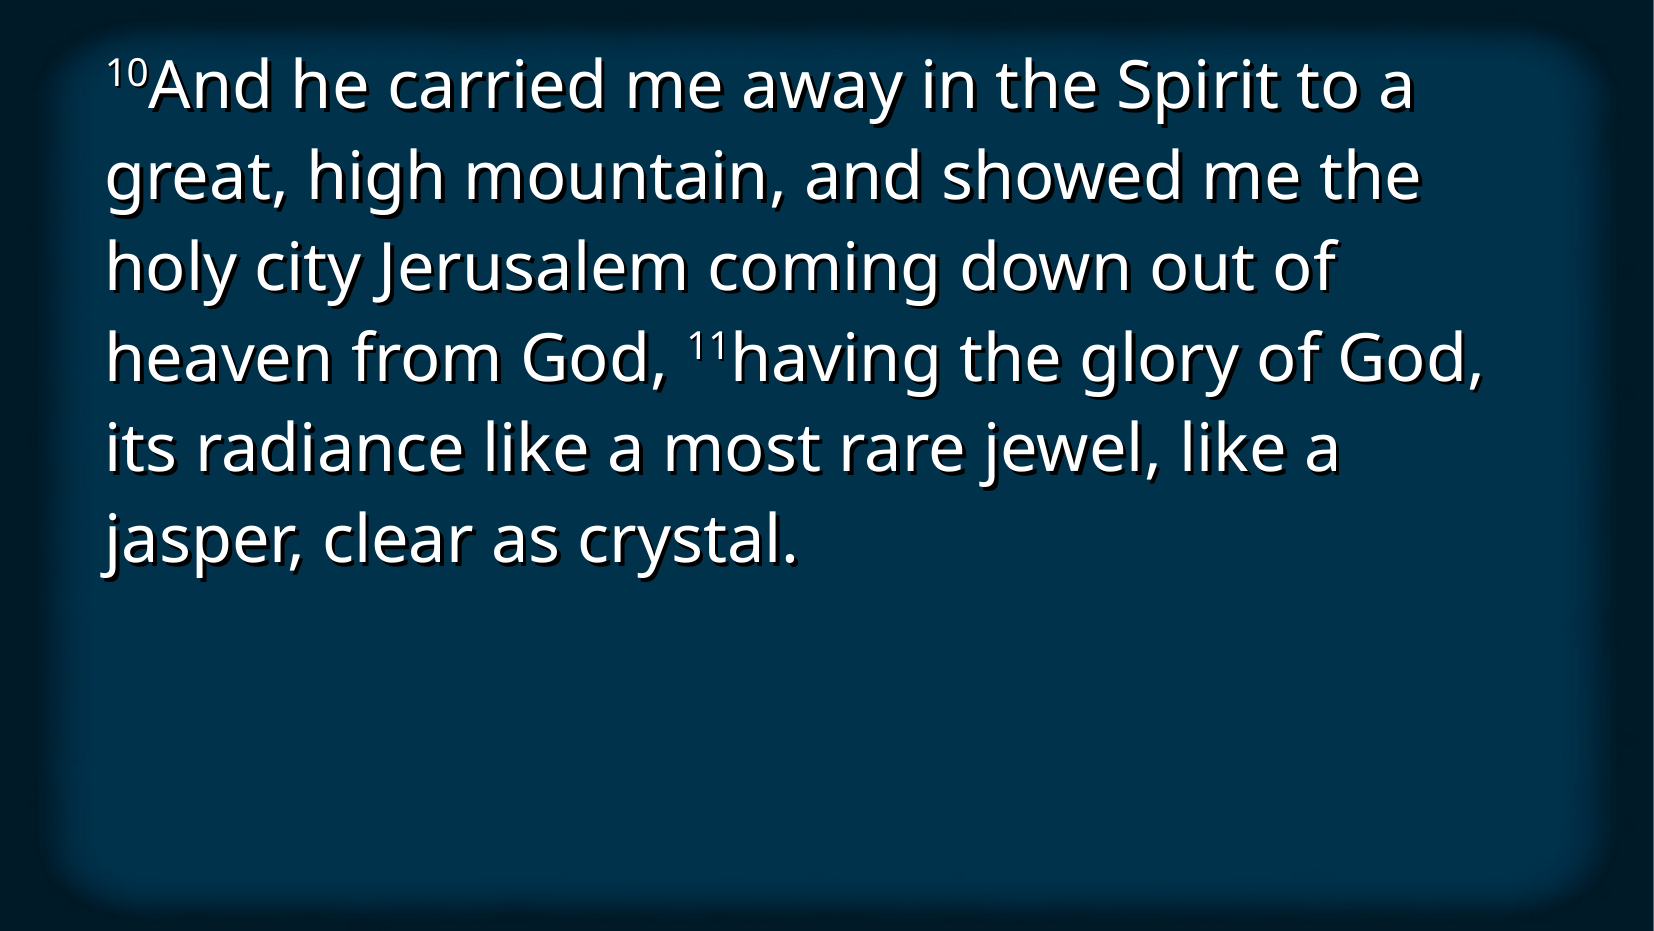

10And he carried me away in the Spirit to a great, high mountain, and showed me the holy city Jerusalem coming down out of heaven from God, 11having the glory of God, its radiance like a most rare jewel, like a jasper, clear as crystal.